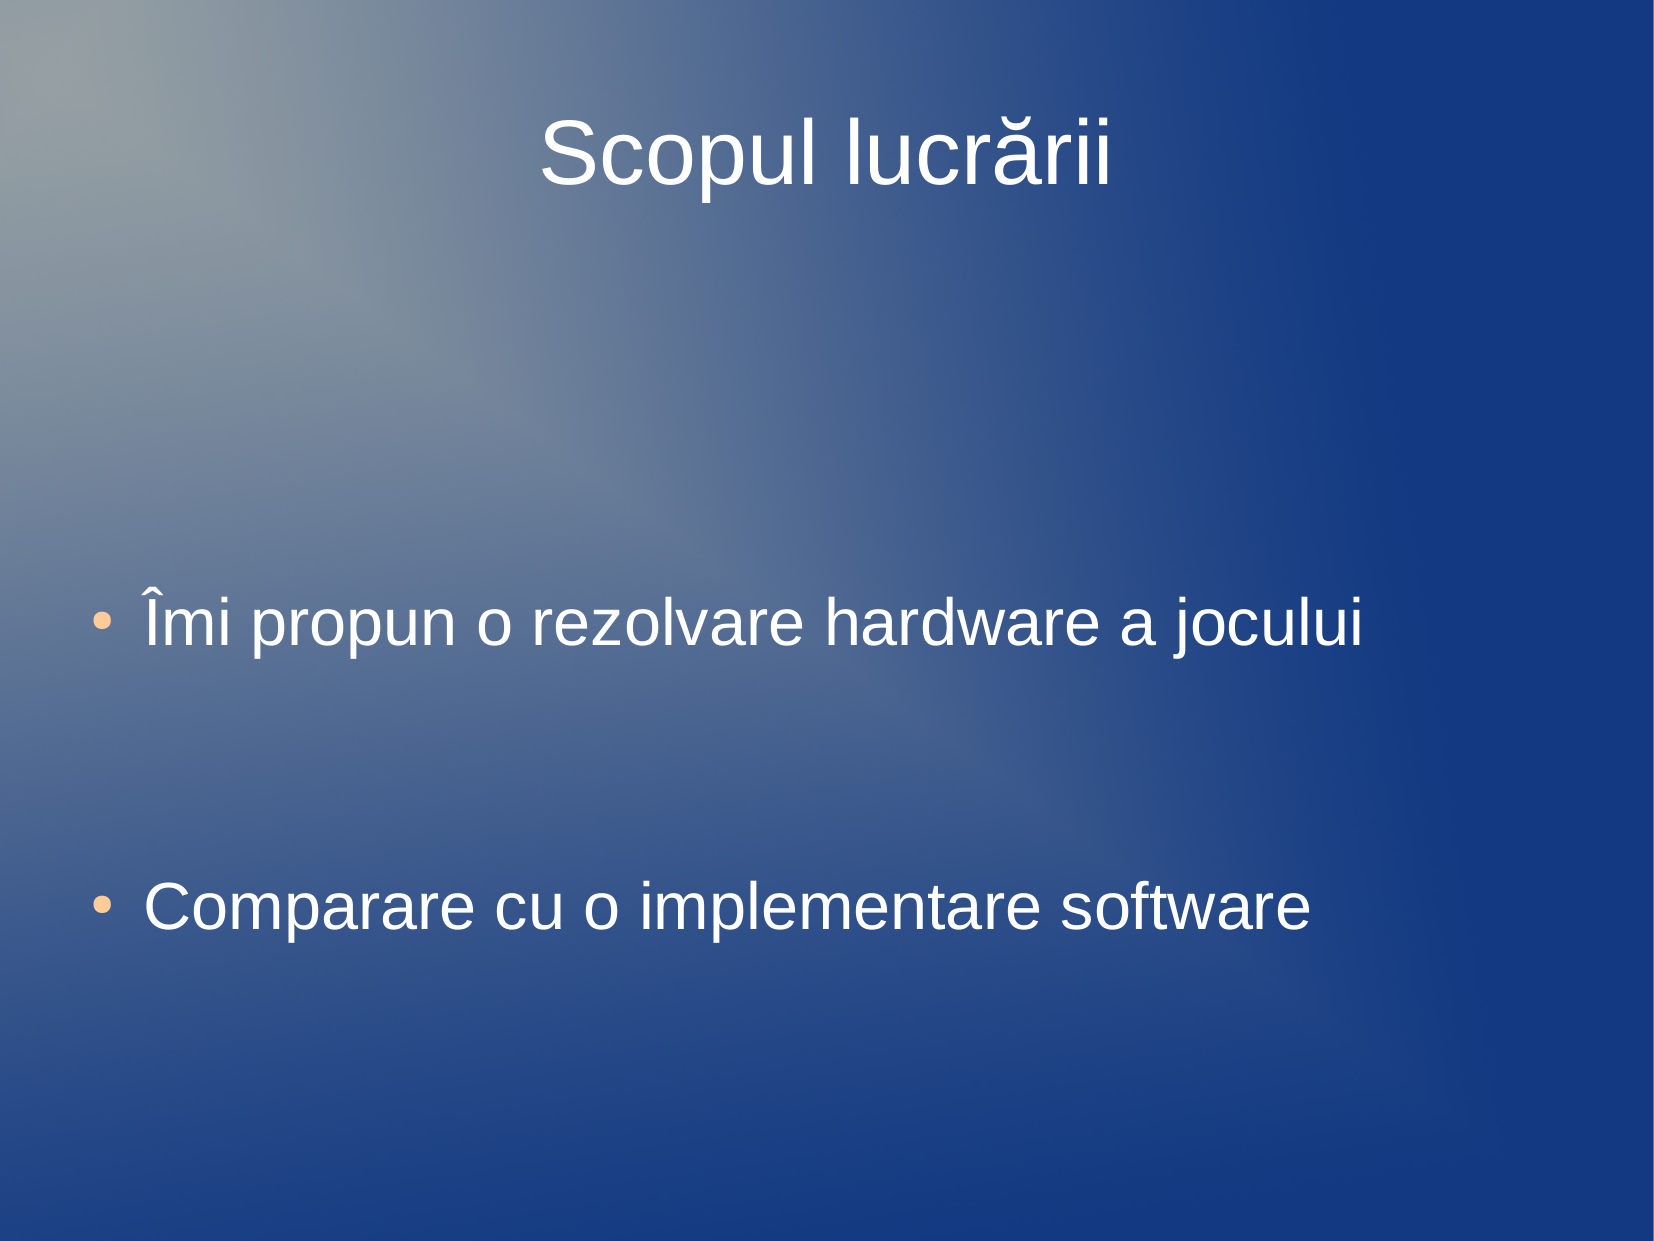

# Scopul lucrării
Îmi propun o rezolvare hardware a jocului
Comparare cu o implementare software